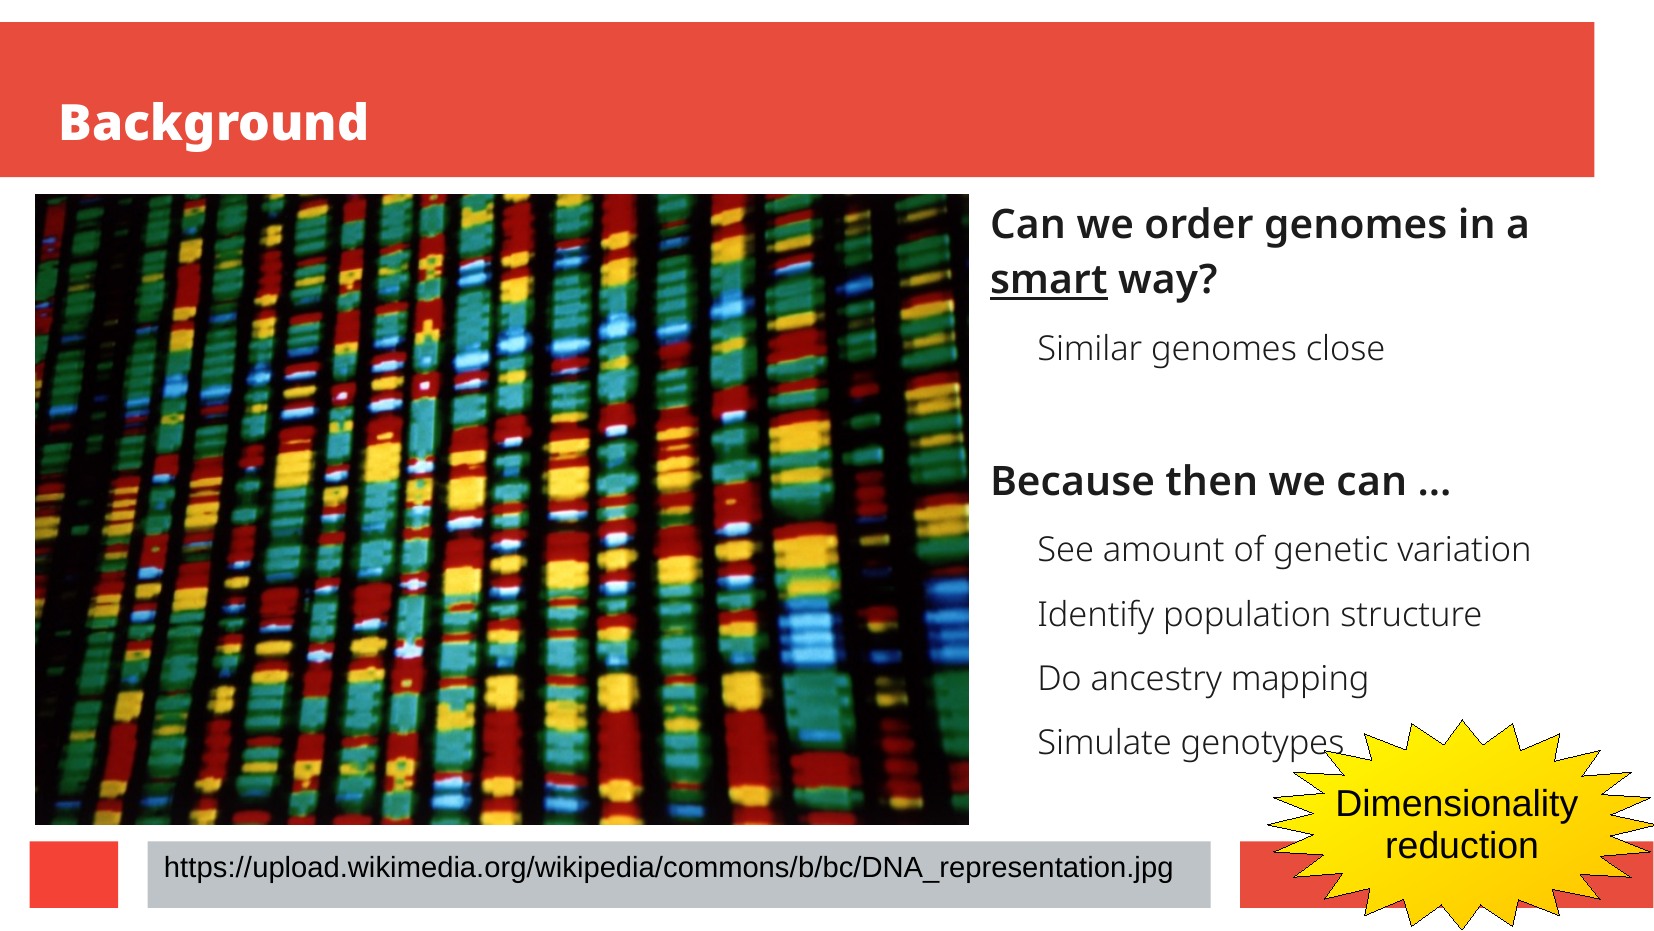

# Background
Can we order genomes in a smart way?
Similar genomes close
Because then we can ...
See amount of genetic variation
Identify population structure
Do ancestry mapping
Simulate genotypes
Dimensionality
reduction
https://upload.wikimedia.org/wikipedia/commons/b/bc/DNA_representation.jpg